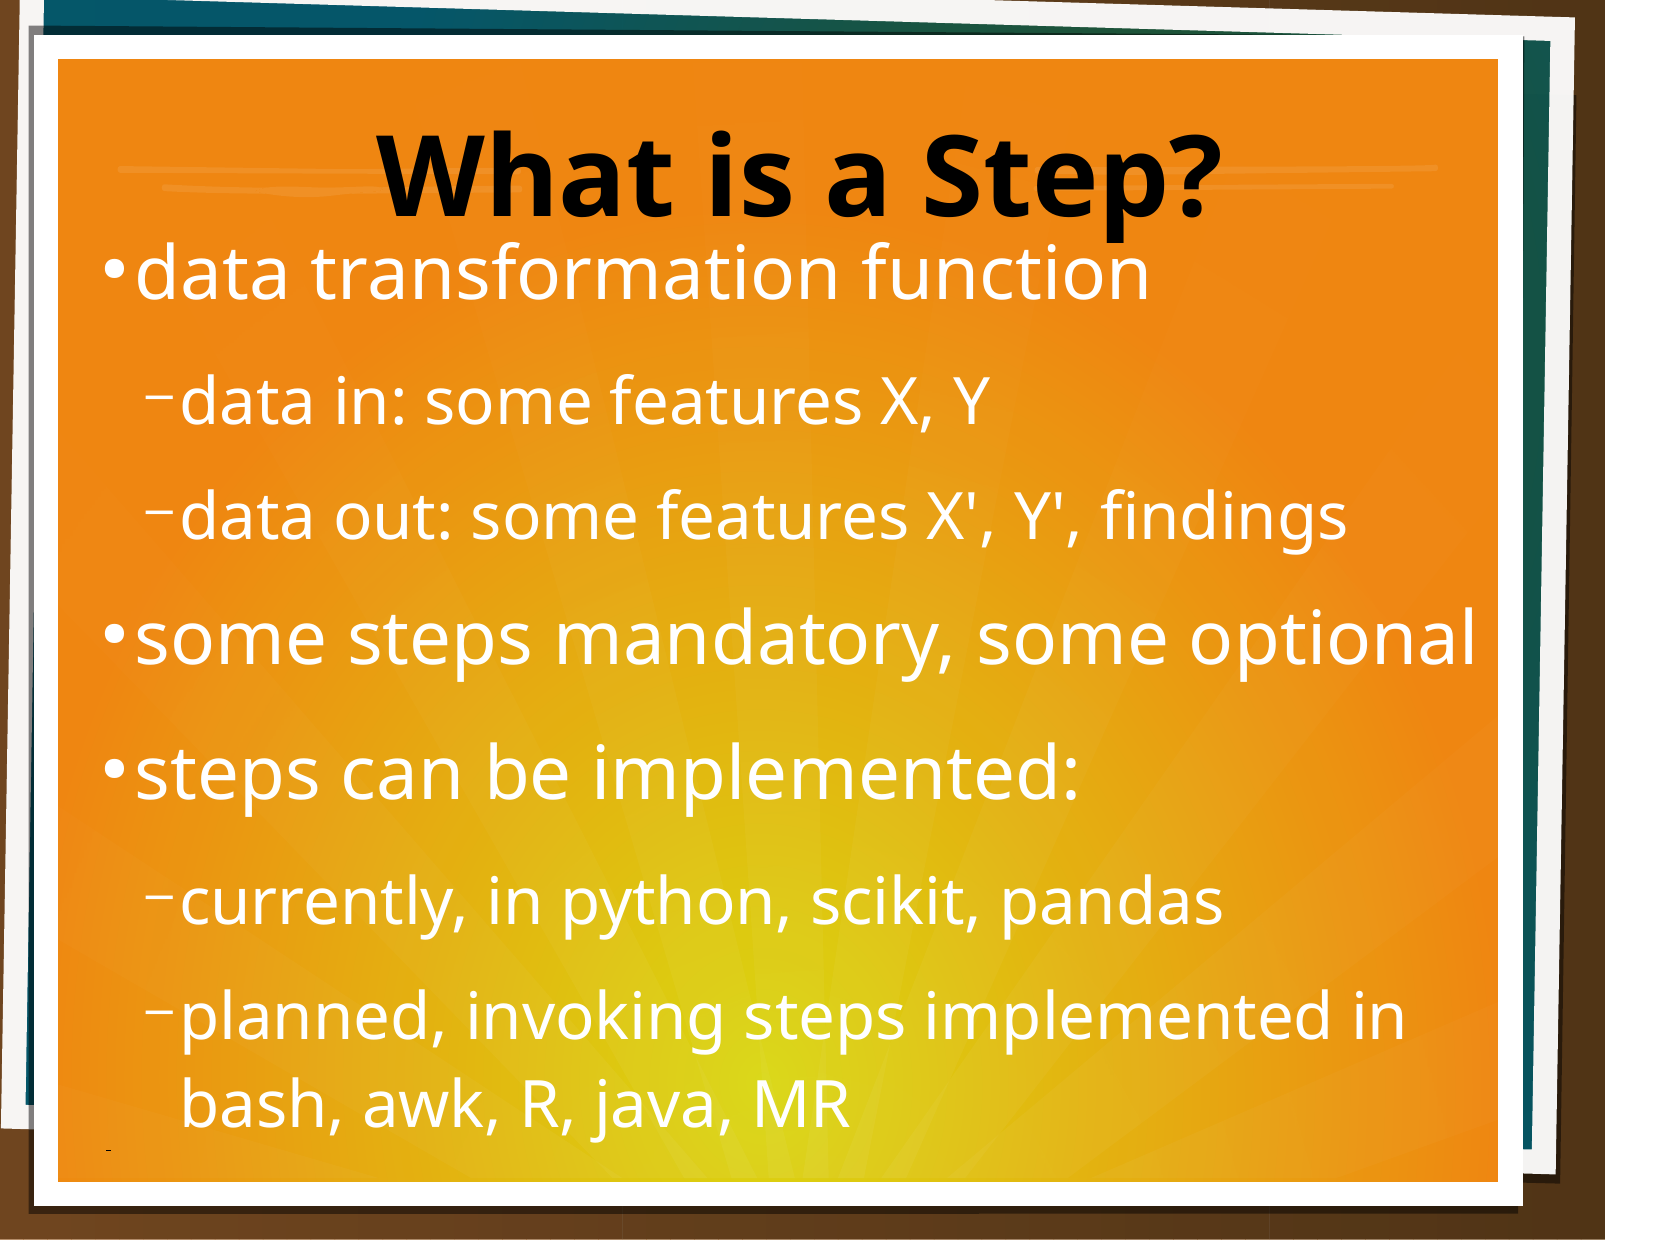

# What is a Step?
data transformation function
data in: some features X, Y
data out: some features X', Y', findings
some steps mandatory, some optional
steps can be implemented:
currently, in python, scikit, pandas
planned, invoking steps implemented in bash, awk, R, java, MR